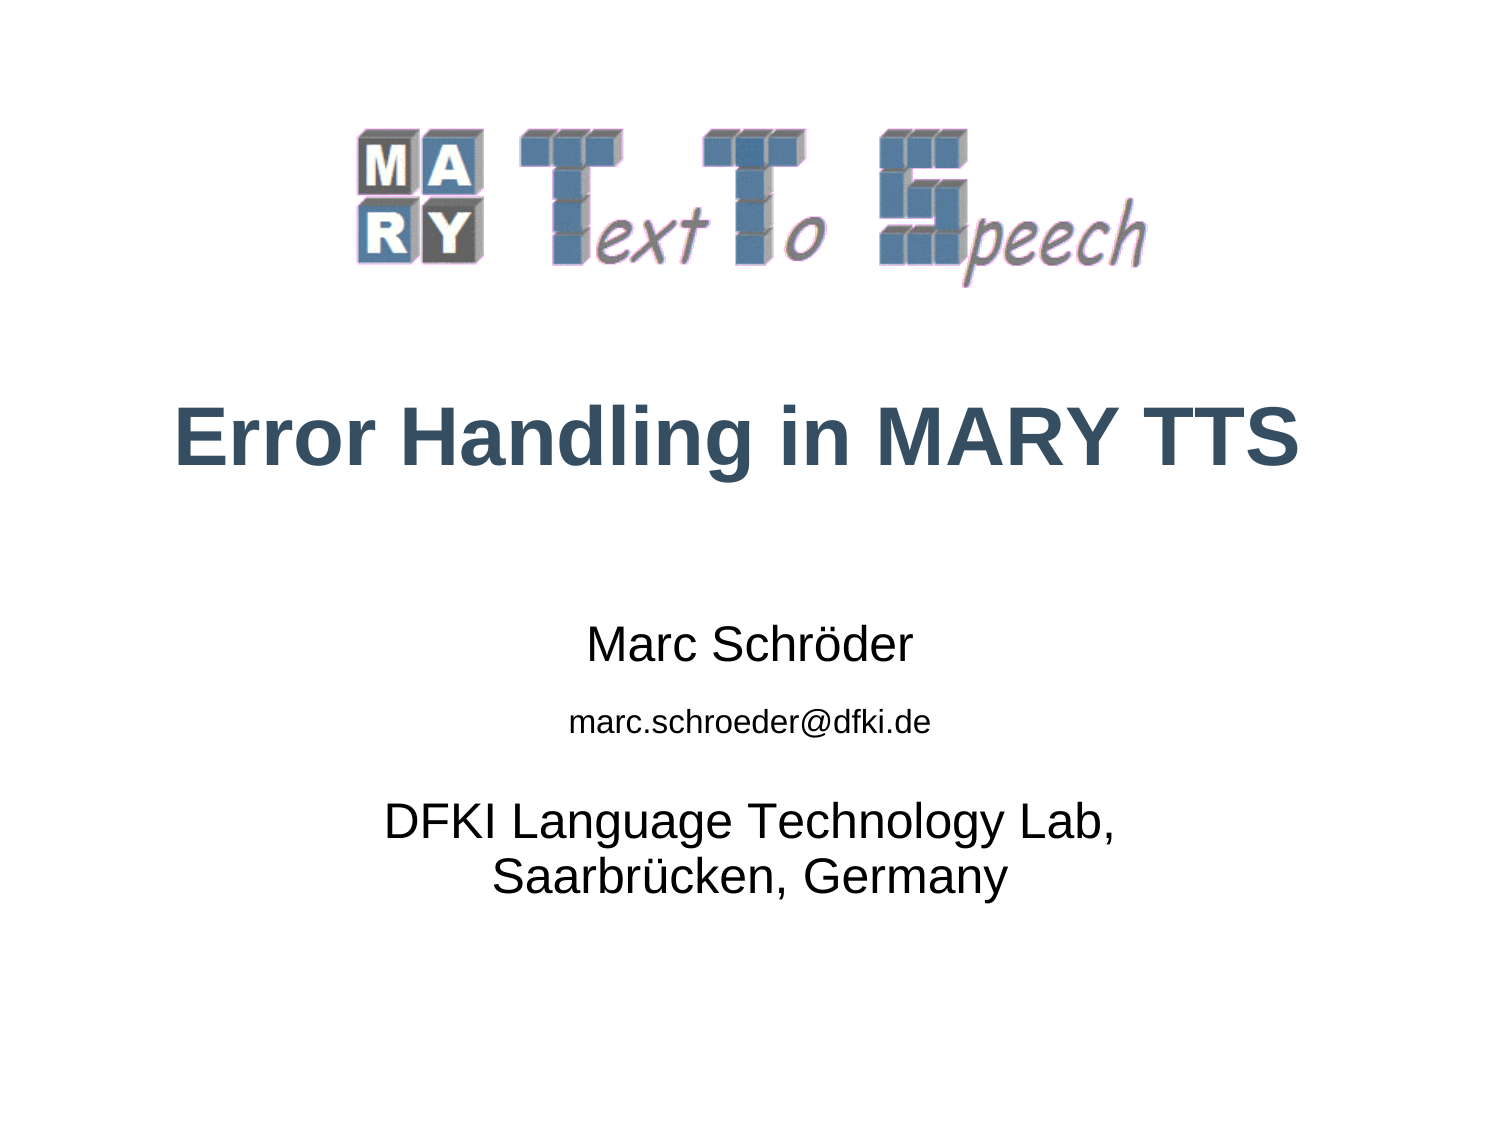

# Error Handling in MARY TTS
Marc Schröder
marc.schroeder@dfki.de
DFKI Language Technology Lab,
Saarbrücken, Germany